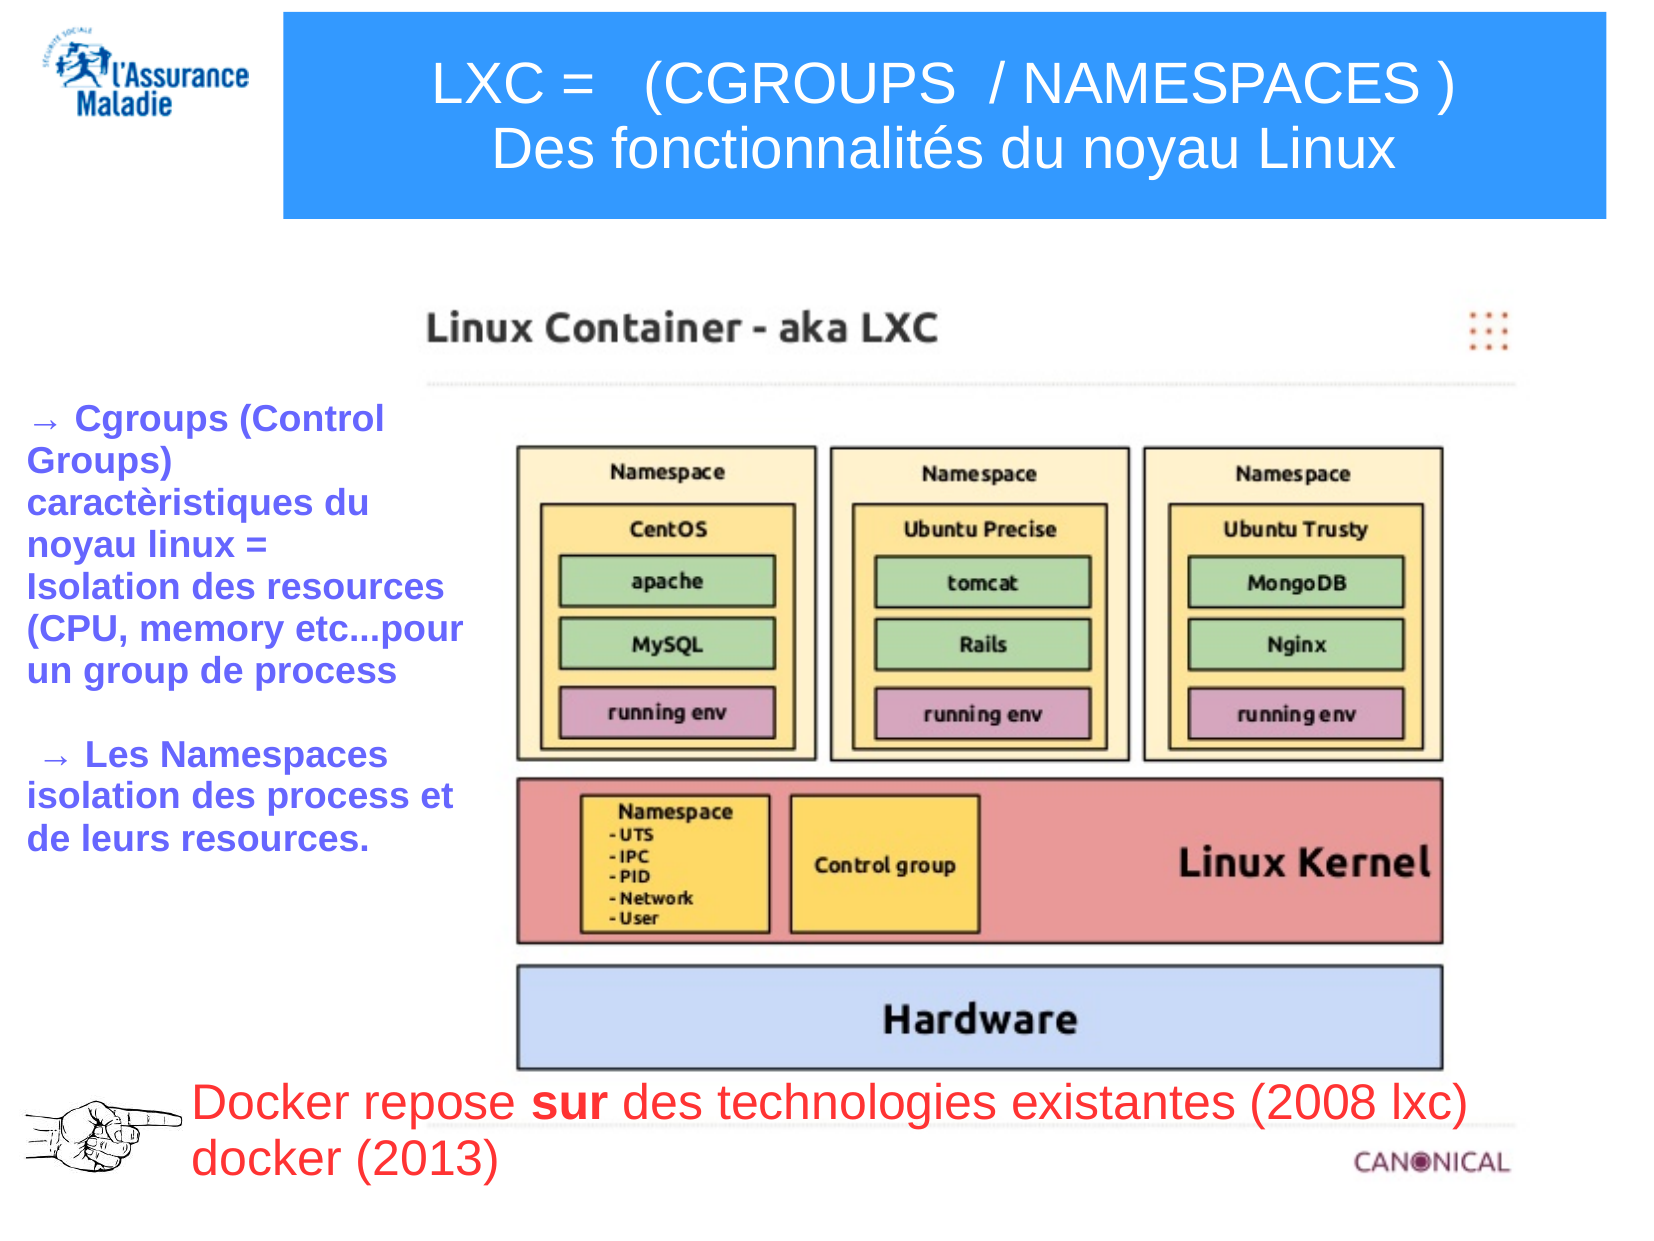

# LXC = (CGROUPS / NAMESPACES ) Des fonctionnalités du noyau Linux
→ Cgroups (Control Groups) caractèristiques du noyau linux =
Isolation des resources (CPU, memory etc...pour un group de process
 → Les Namespaces isolation des process et de leurs resources.
Docker repose sur des technologies existantes (2008 lxc) docker (2013)